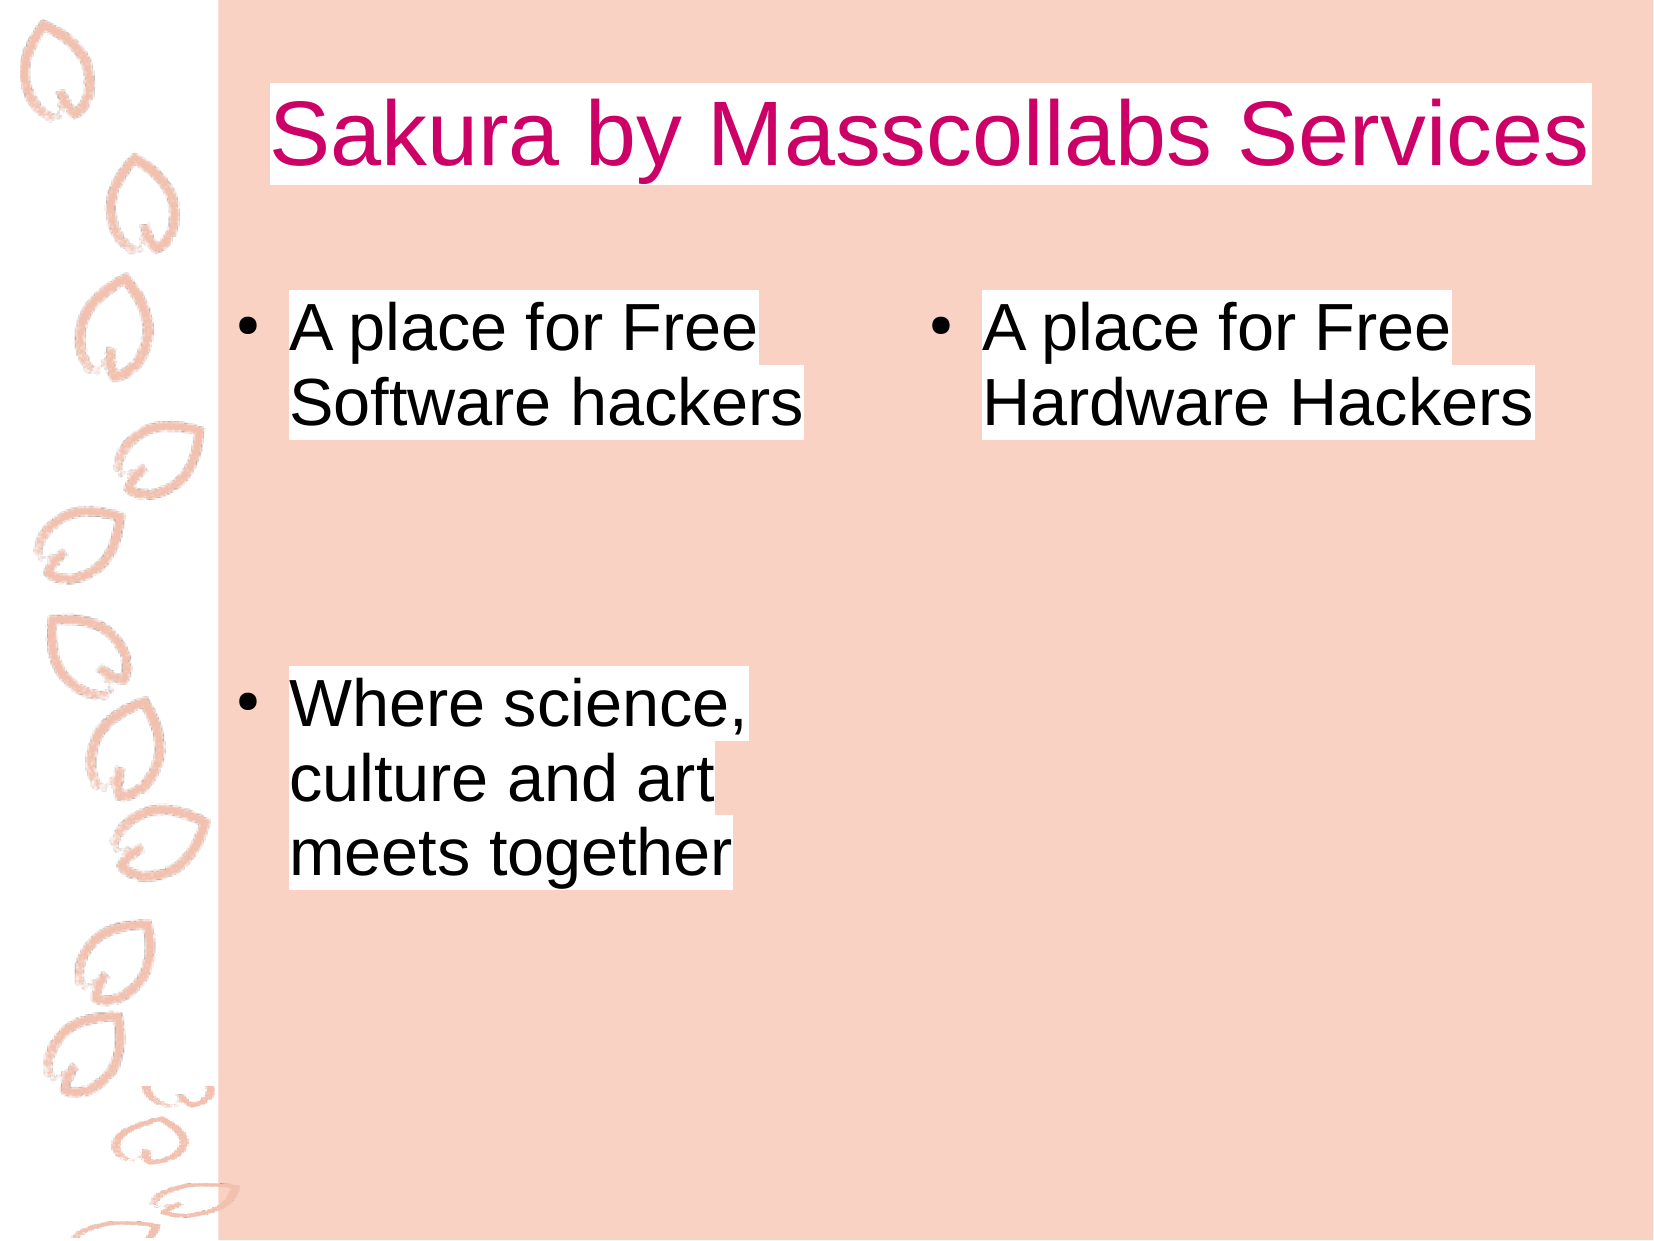

# Sakura by Masscollabs Services
A place for Free Software hackers
A place for Free Hardware Hackers
Where science, culture and art meets together